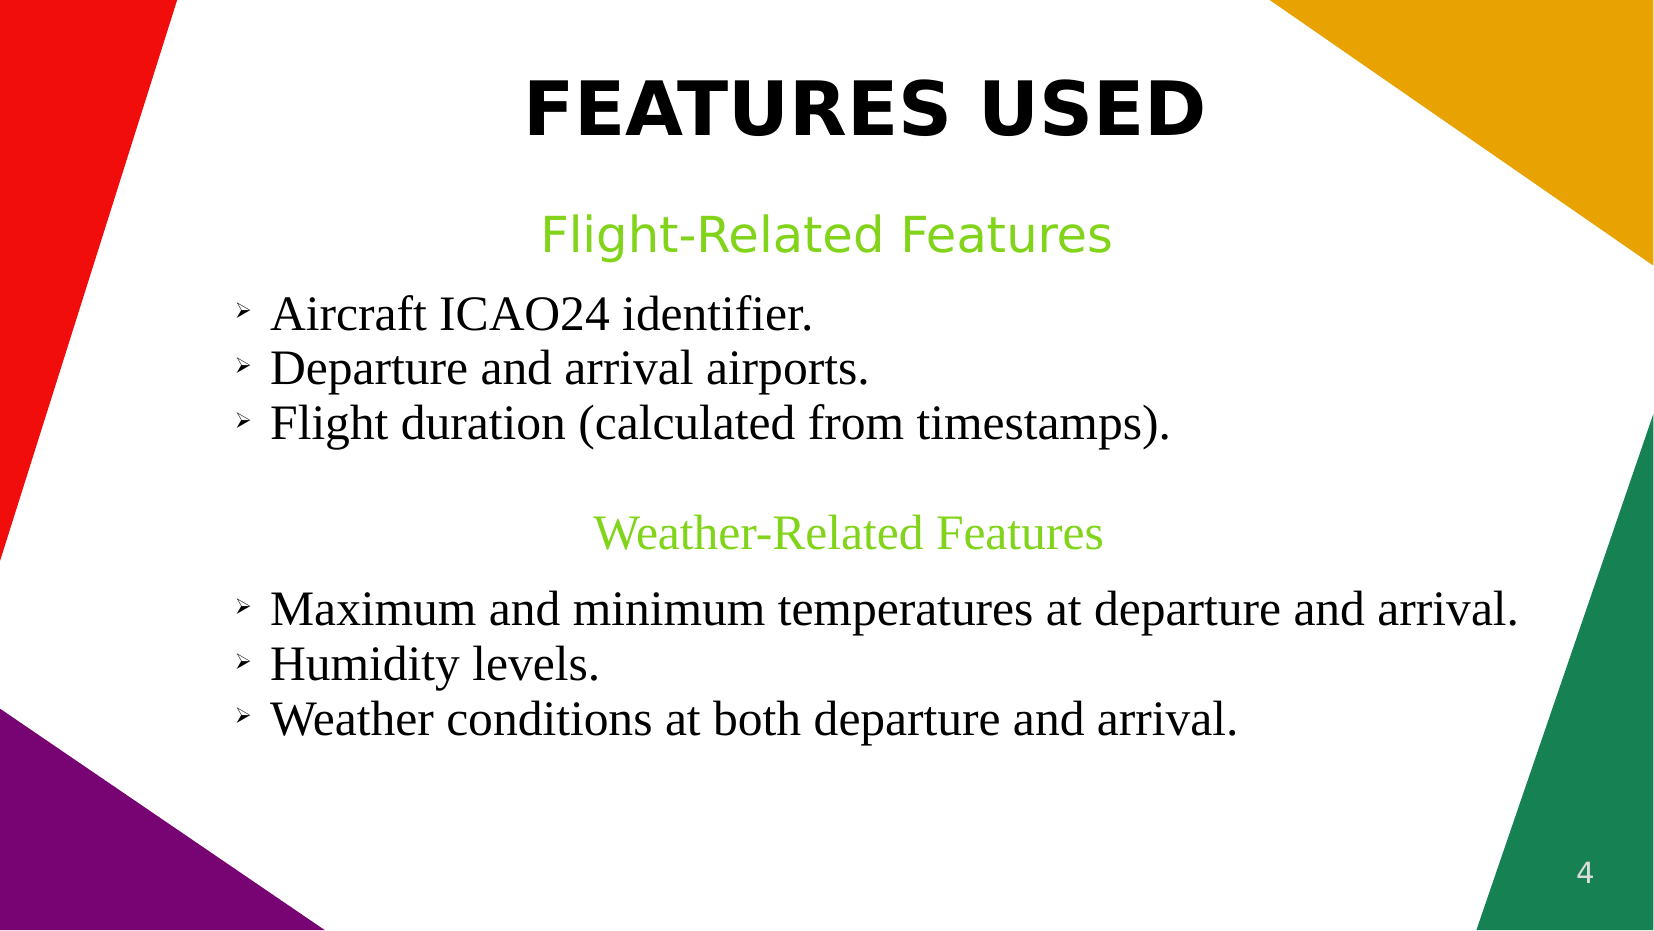

# FEATURES USED
Flight-Related Features
Aircraft ICAO24 identifier.
Departure and arrival airports.
Flight duration (calculated from timestamps).
Weather-Related Features
Maximum and minimum temperatures at departure and arrival.
Humidity levels.
Weather conditions at both departure and arrival.
4